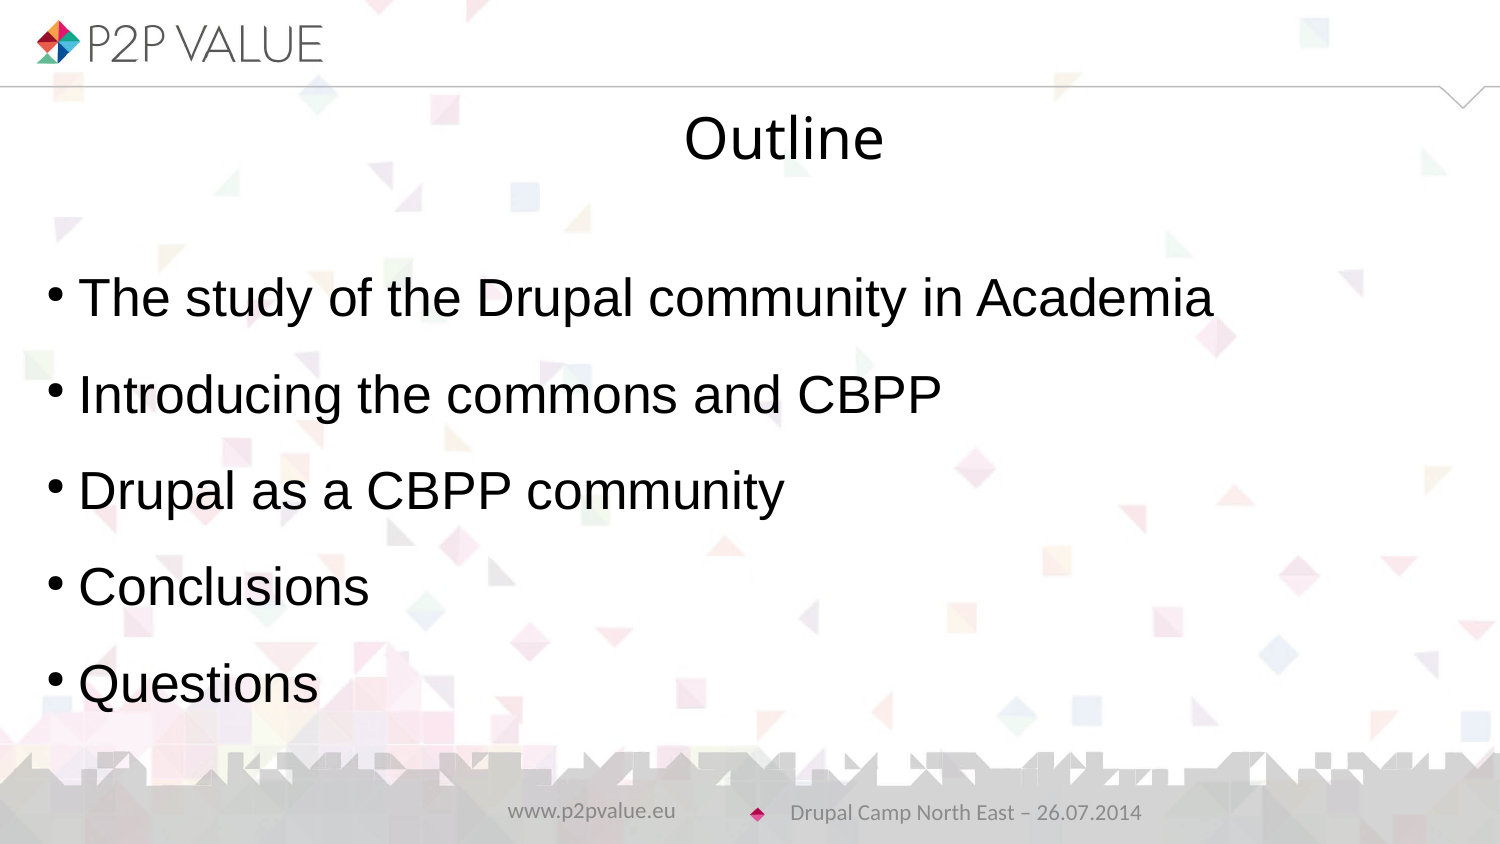

# Outline
The study of the Drupal community in Academia
Introducing the commons and CBPP
Drupal as a CBPP community
Conclusions
Questions
Drupal Camp North East – 26.07.2014
www.p2pvalue.eu